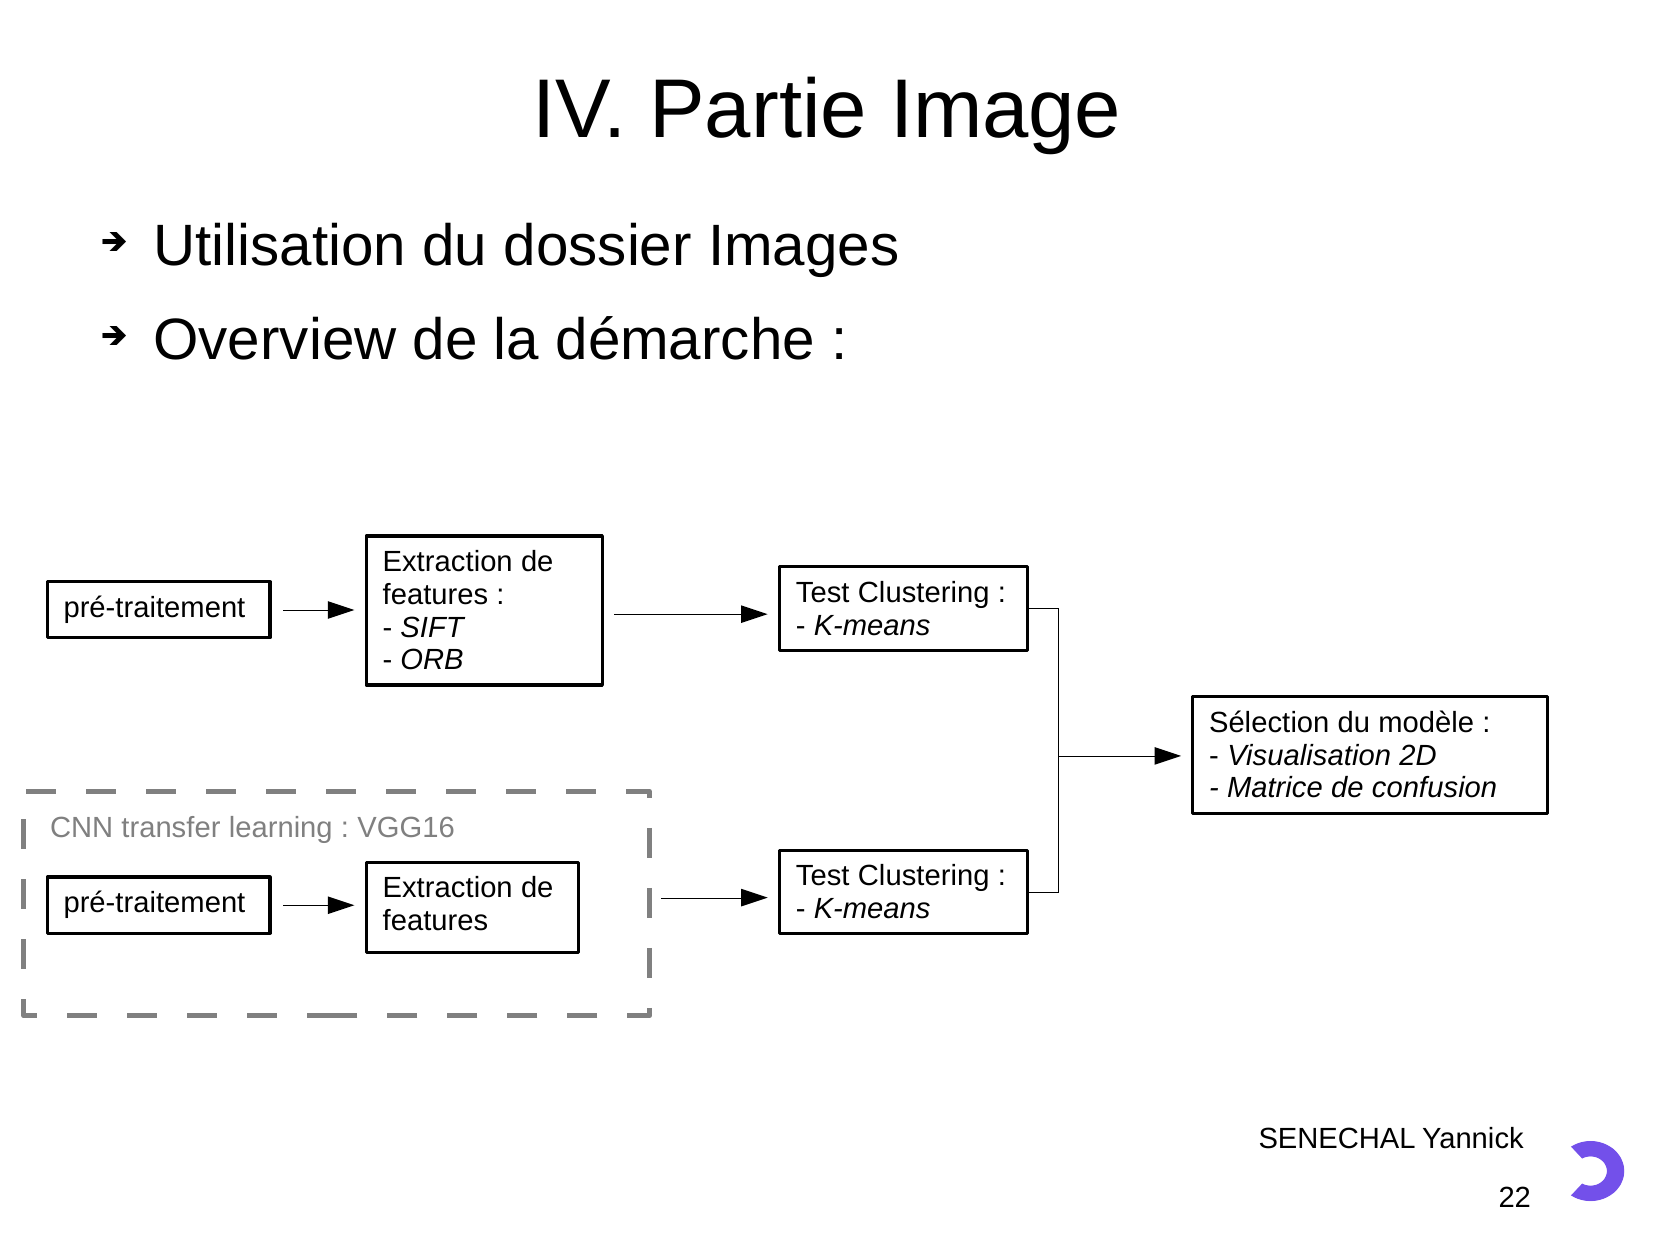

# IV. Partie Image
Utilisation du dossier Images
Overview de la démarche :
Extraction de features :
- SIFT
- ORB
Test Clustering :
- K-means
pré-traitement
Sélection du modèle :
- Visualisation 2D
- Matrice de confusion
CNN transfer learning : VGG16
Test Clustering :
- K-means
Extraction de features
pré-traitement
SENECHAL Yannick
22